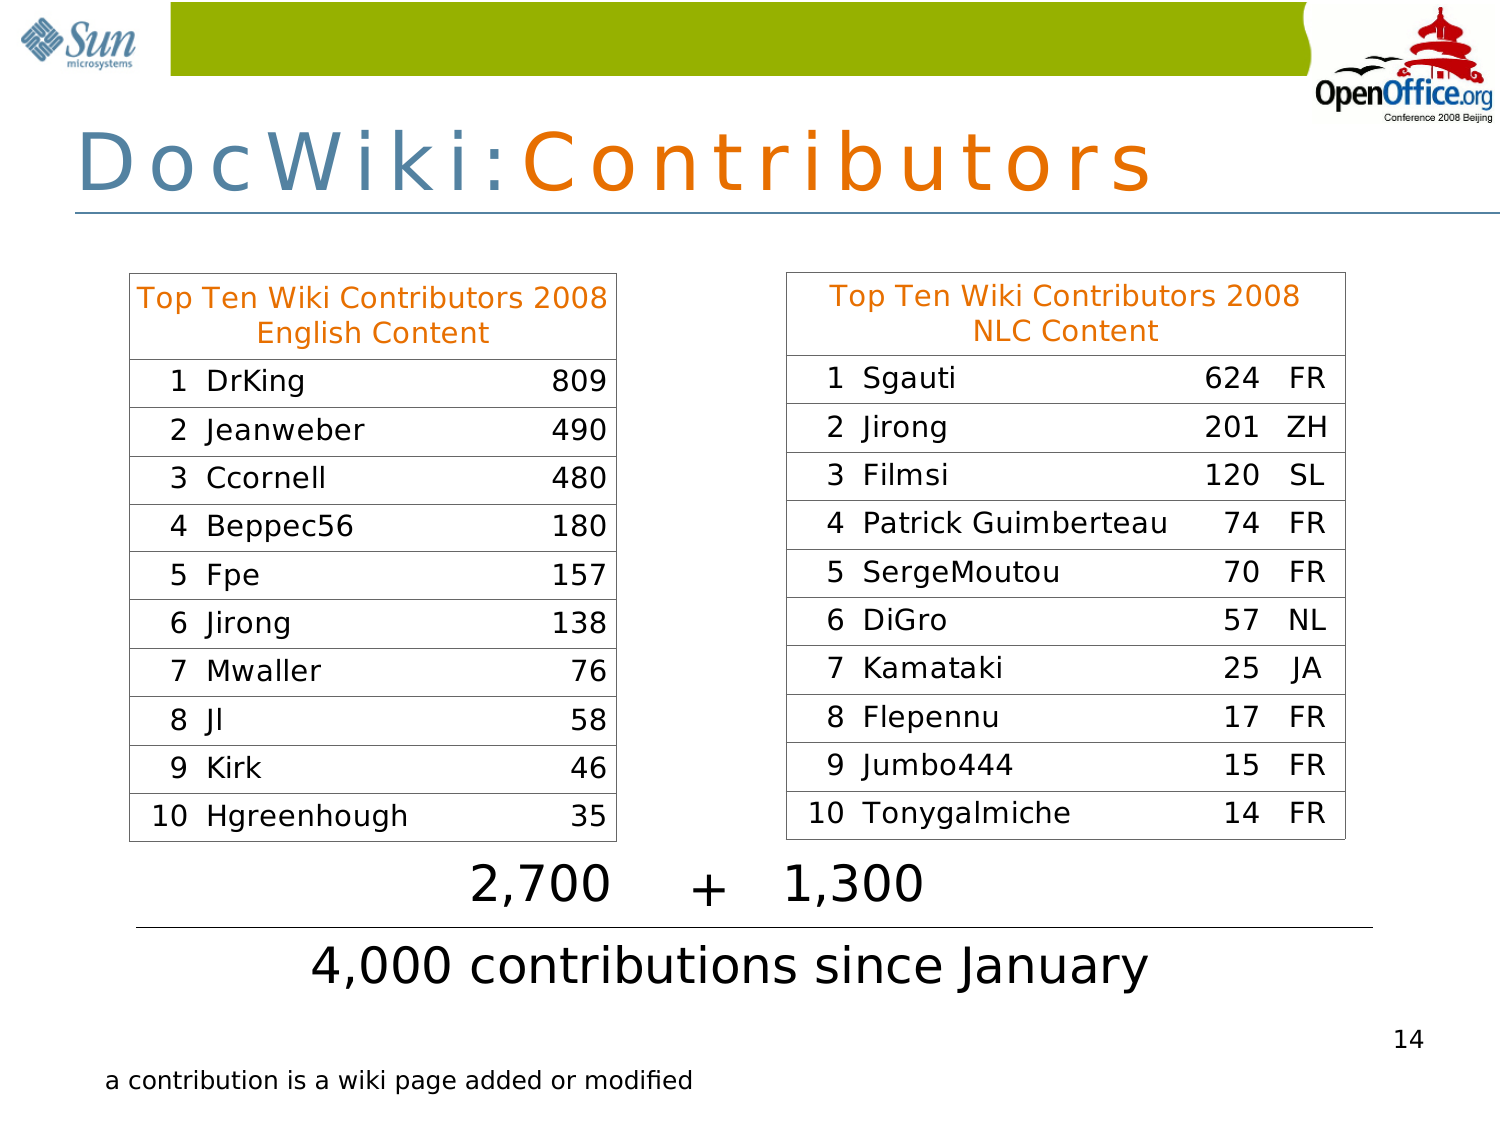

# DocWiki:Contributors
2,700
+
1,300
4,000 contributions since January
14
a contribution is a wiki page added or modified